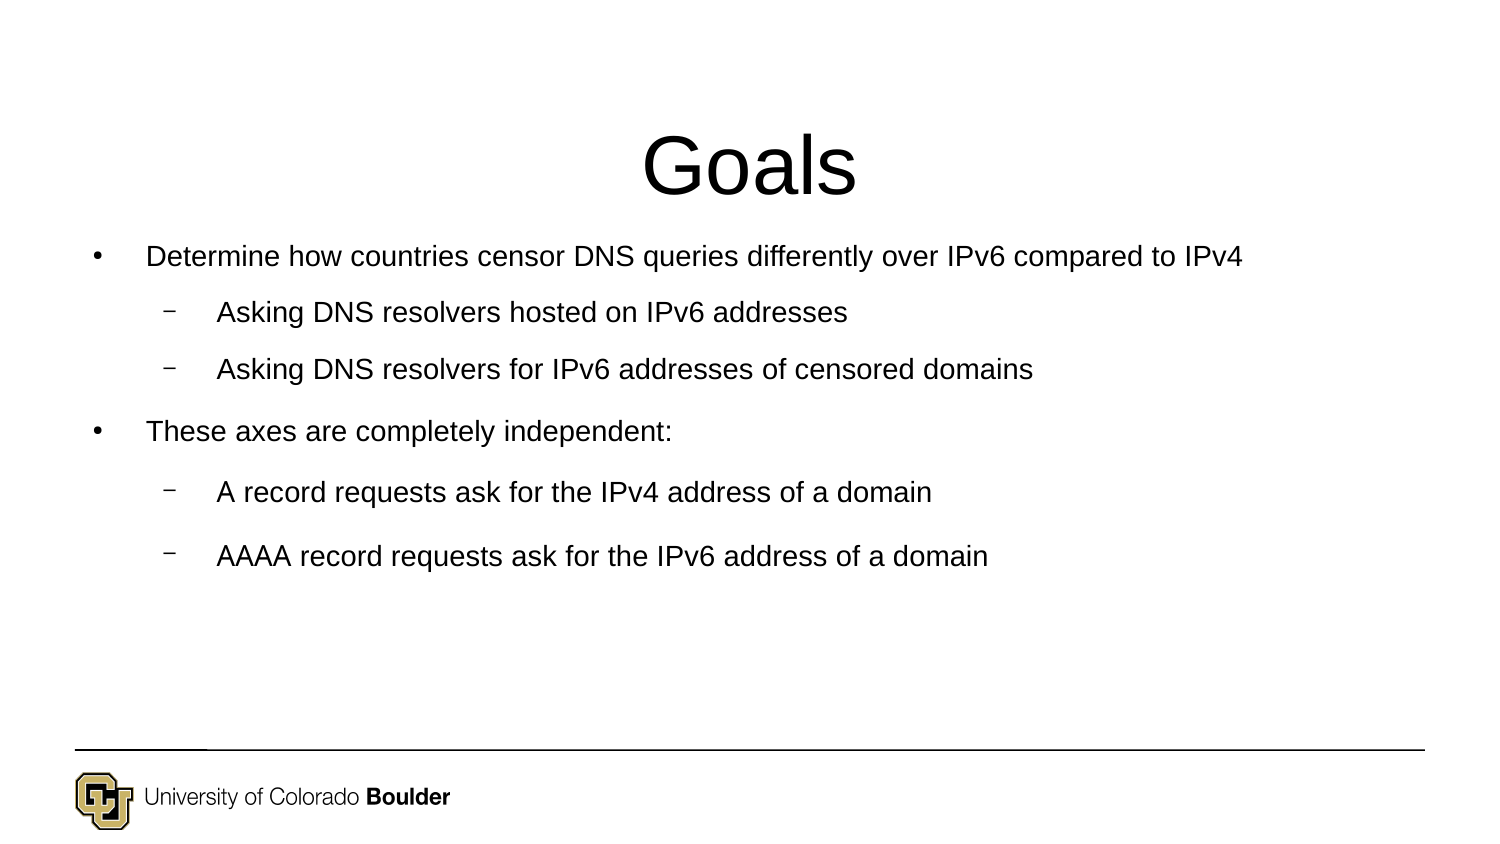

# Goals
Determine how countries censor DNS queries differently over IPv6 compared to IPv4
Asking DNS resolvers hosted on IPv6 addresses
Asking DNS resolvers for IPv6 addresses of censored domains
These axes are completely independent:
A record requests ask for the IPv4 address of a domain
AAAA record requests ask for the IPv6 address of a domain